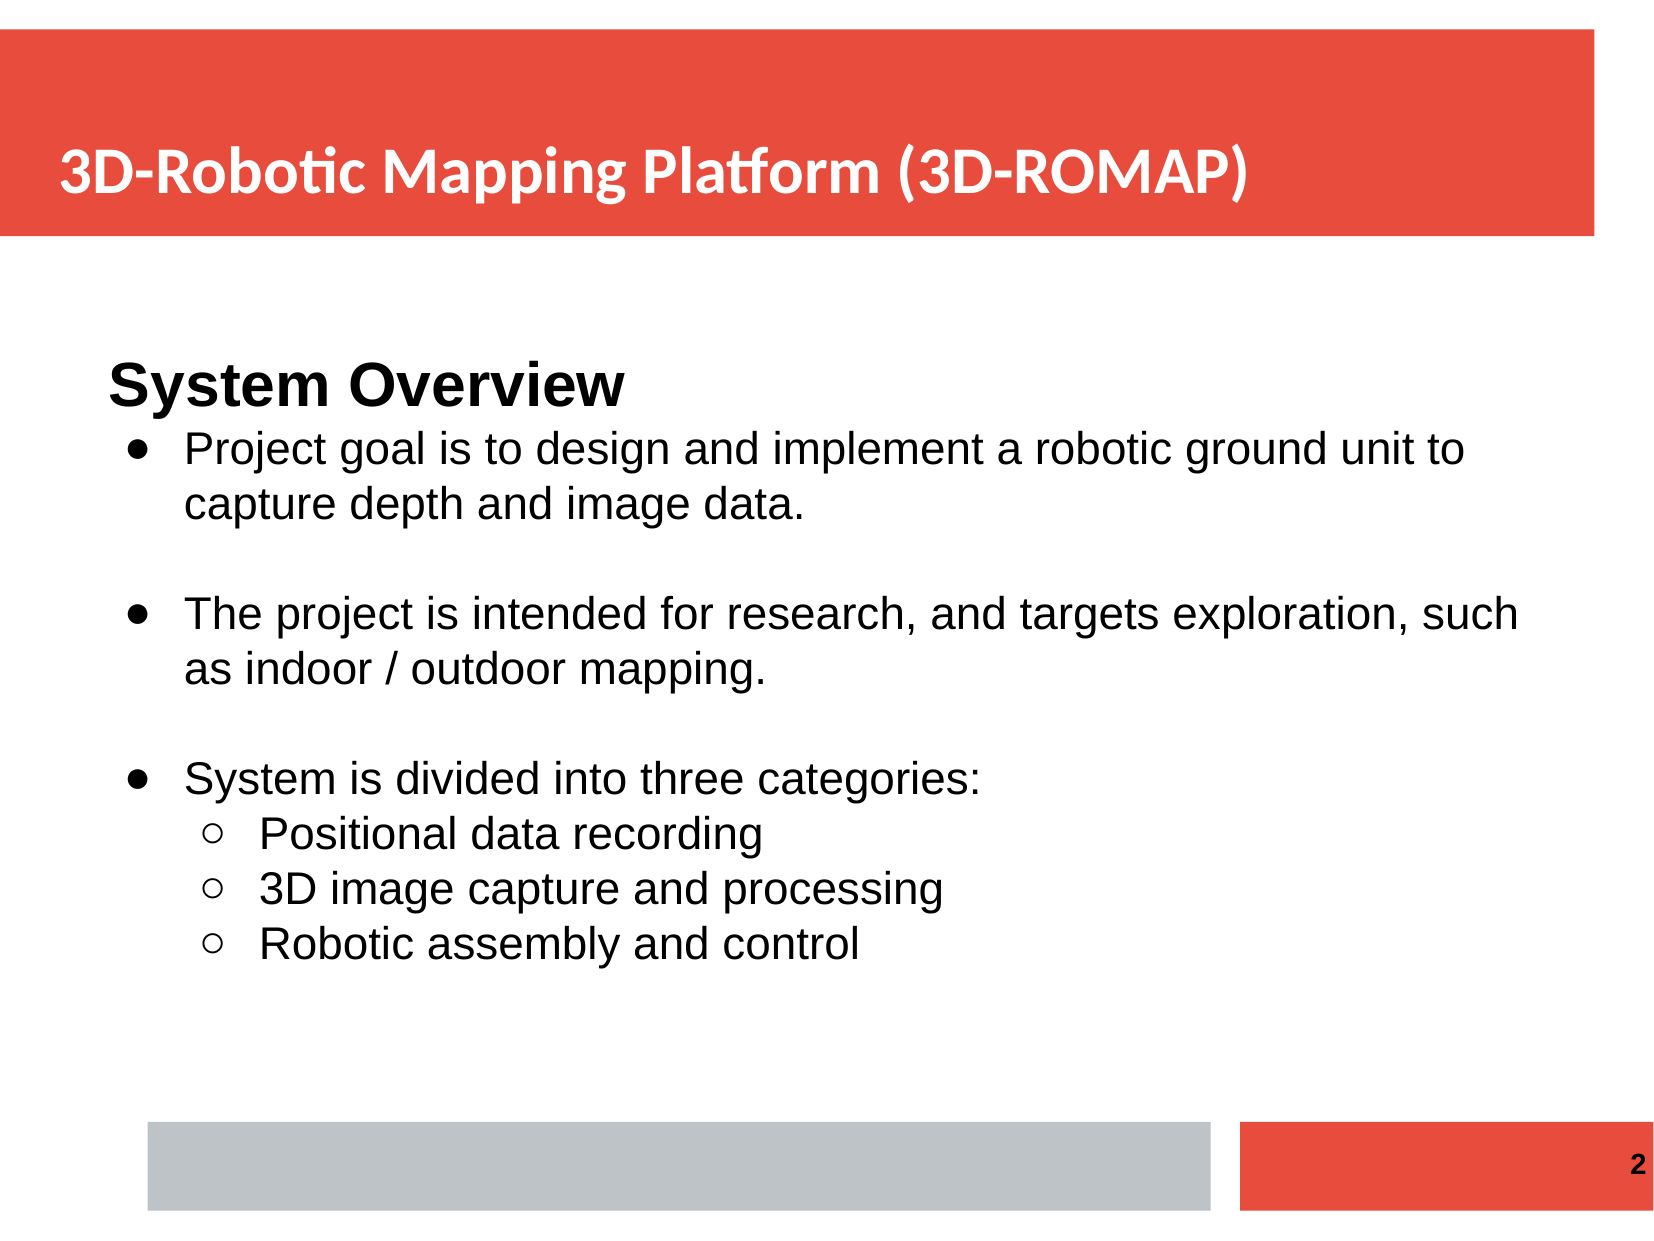

3D-Robotic Mapping Platform (3D-ROMAP)
System Overview
Project goal is to design and implement a robotic ground unit to capture depth and image data.
The project is intended for research, and targets exploration, such as indoor / outdoor mapping.
System is divided into three categories:
Positional data recording
3D image capture and processing
Robotic assembly and control